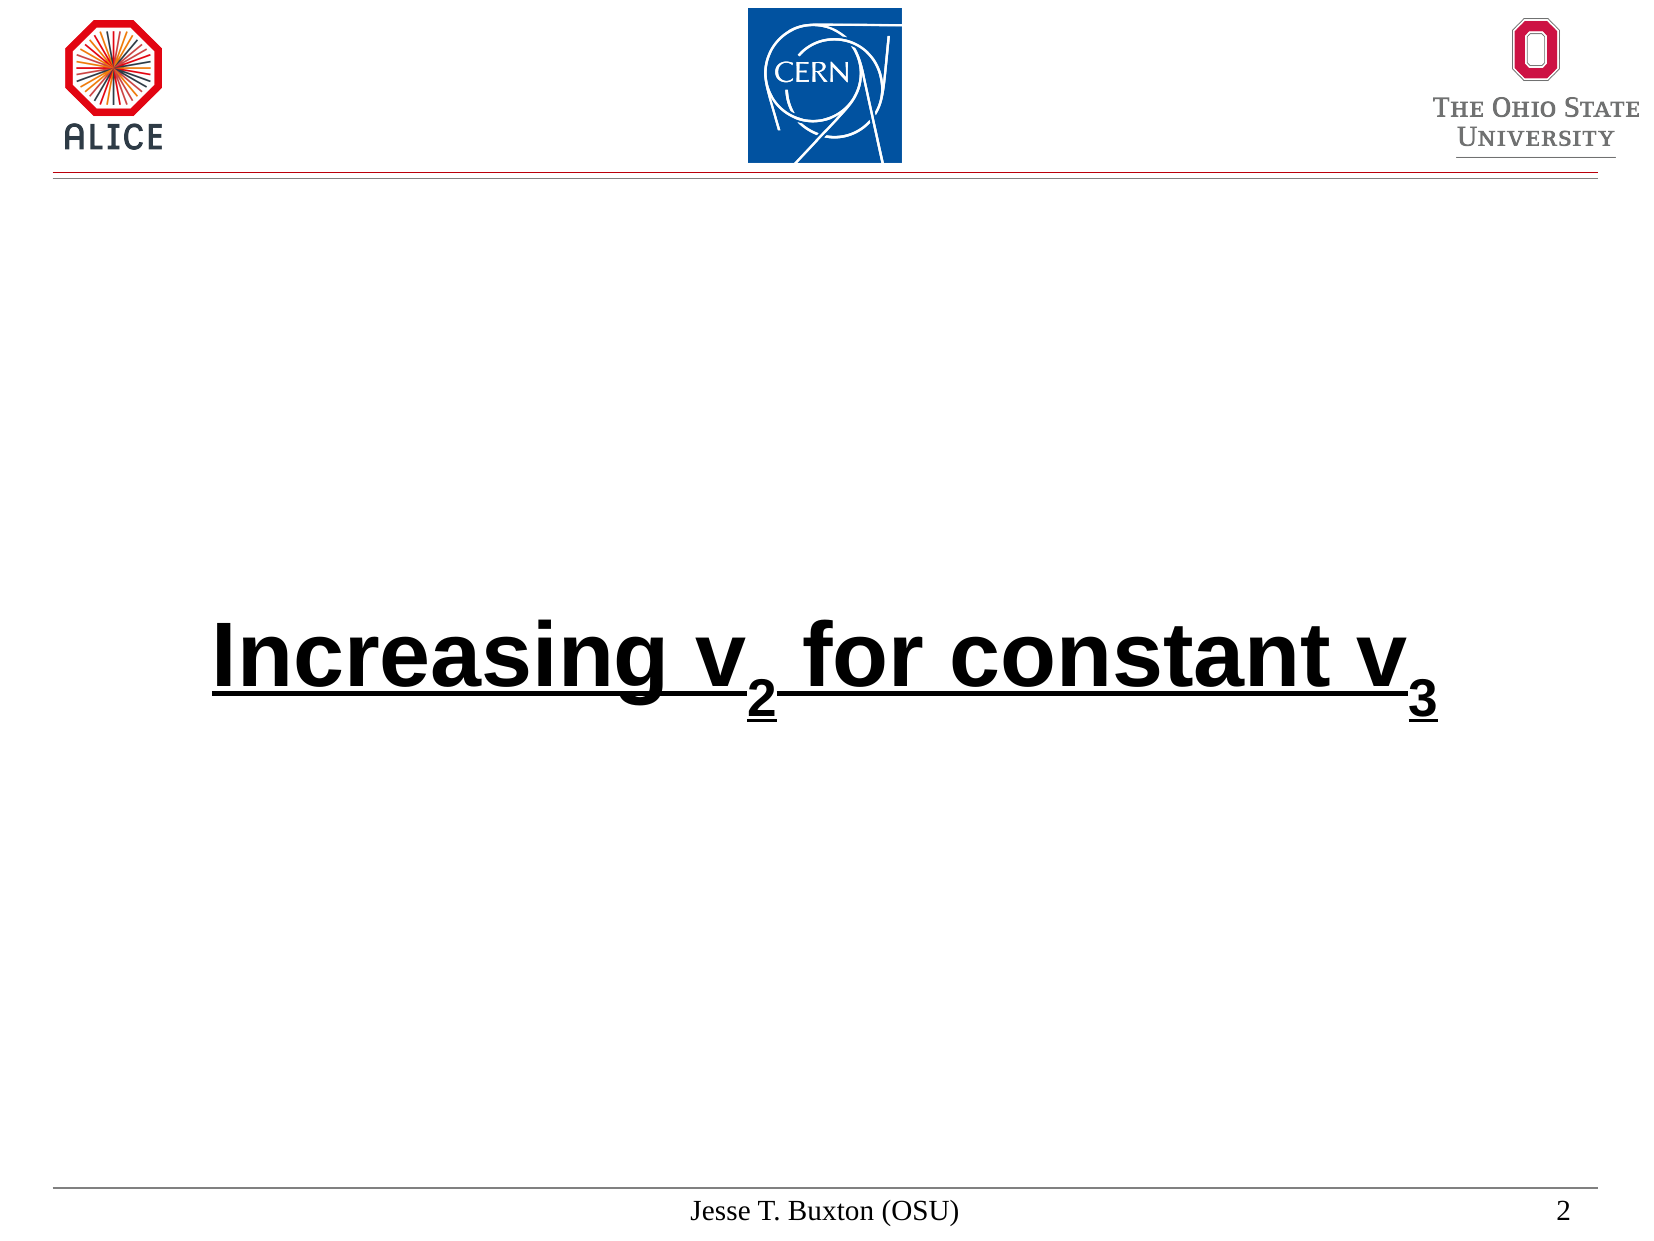

# Increasing v2 for constant v3
Jesse T. Buxton (OSU)
2